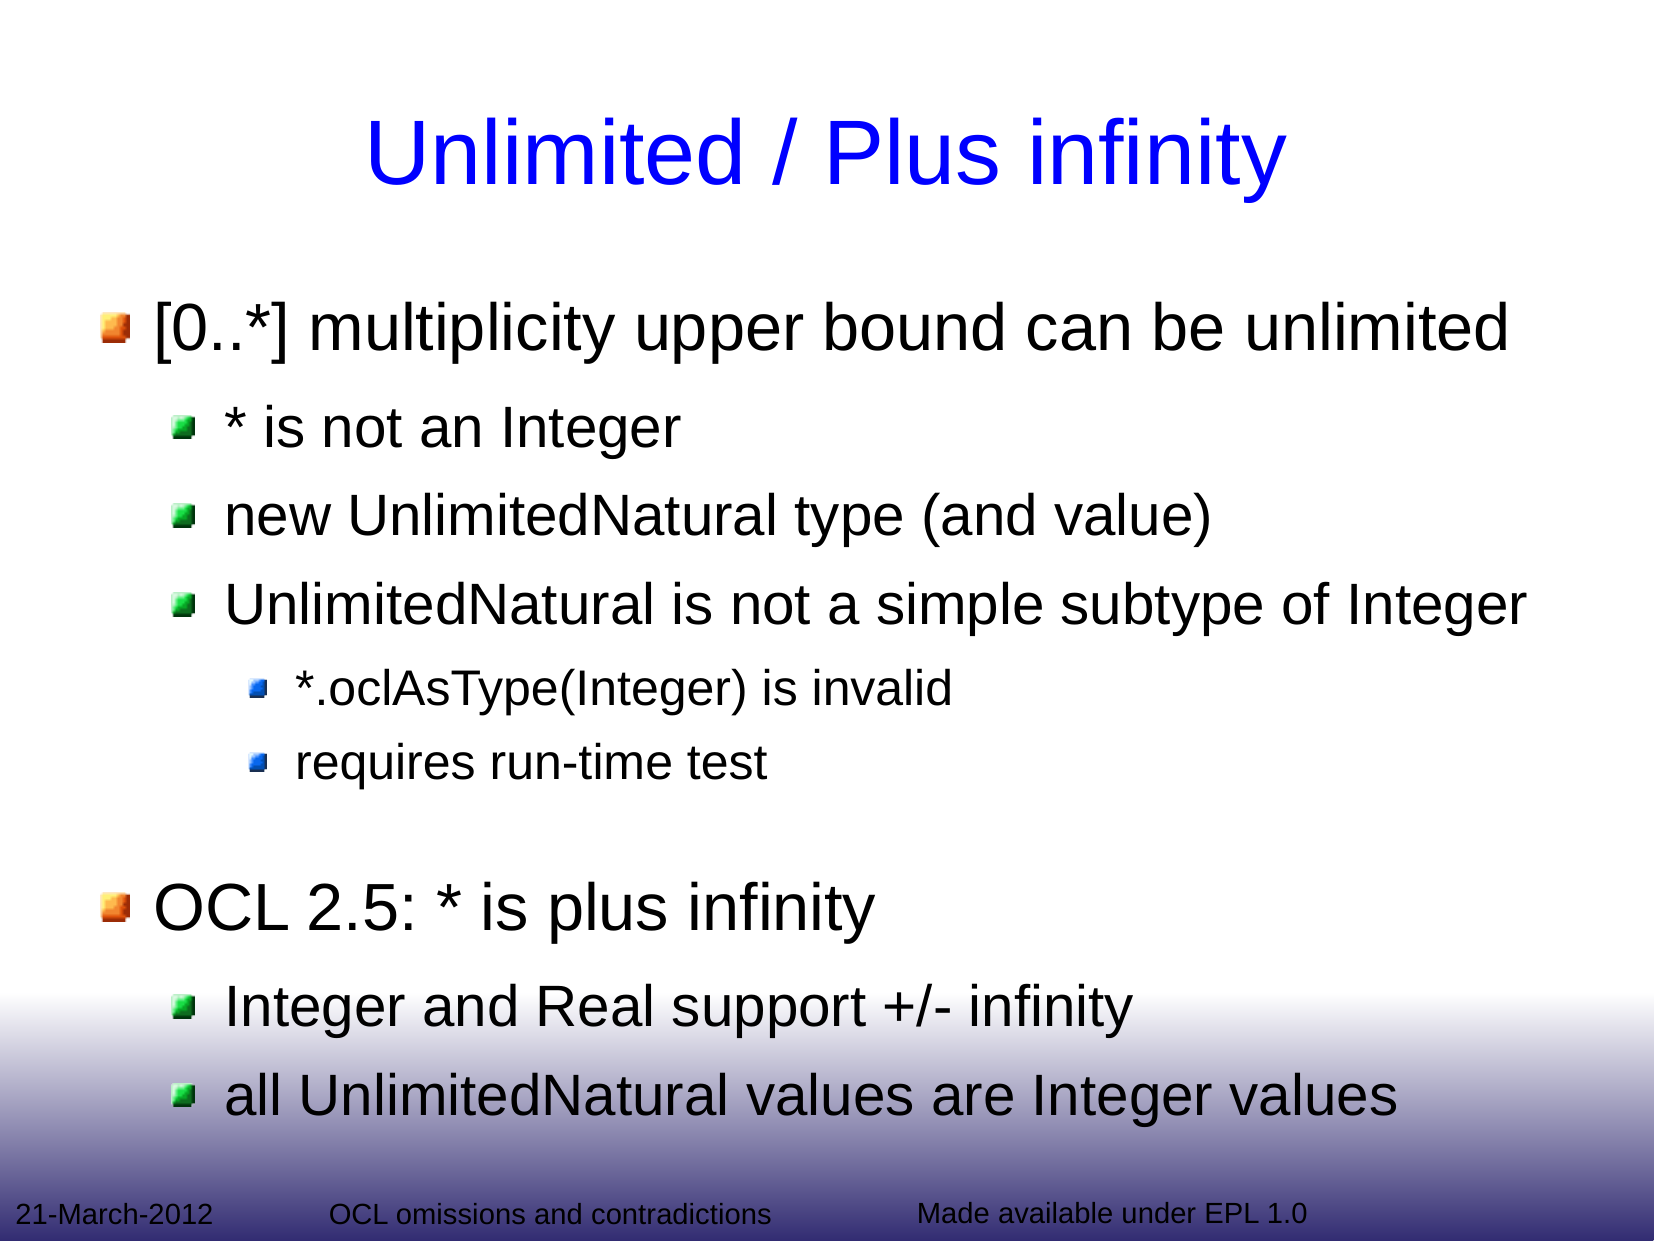

# Unlimited / Plus infinity
[0..*] multiplicity upper bound can be unlimited
* is not an Integer
new UnlimitedNatural type (and value)
UnlimitedNatural is not a simple subtype of Integer
*.oclAsType(Integer) is invalid
requires run-time test
OCL 2.5: * is plus infinity
Integer and Real support +/- infinity
all UnlimitedNatural values are Integer values
21-March-2012
OCL omissions and contradictions